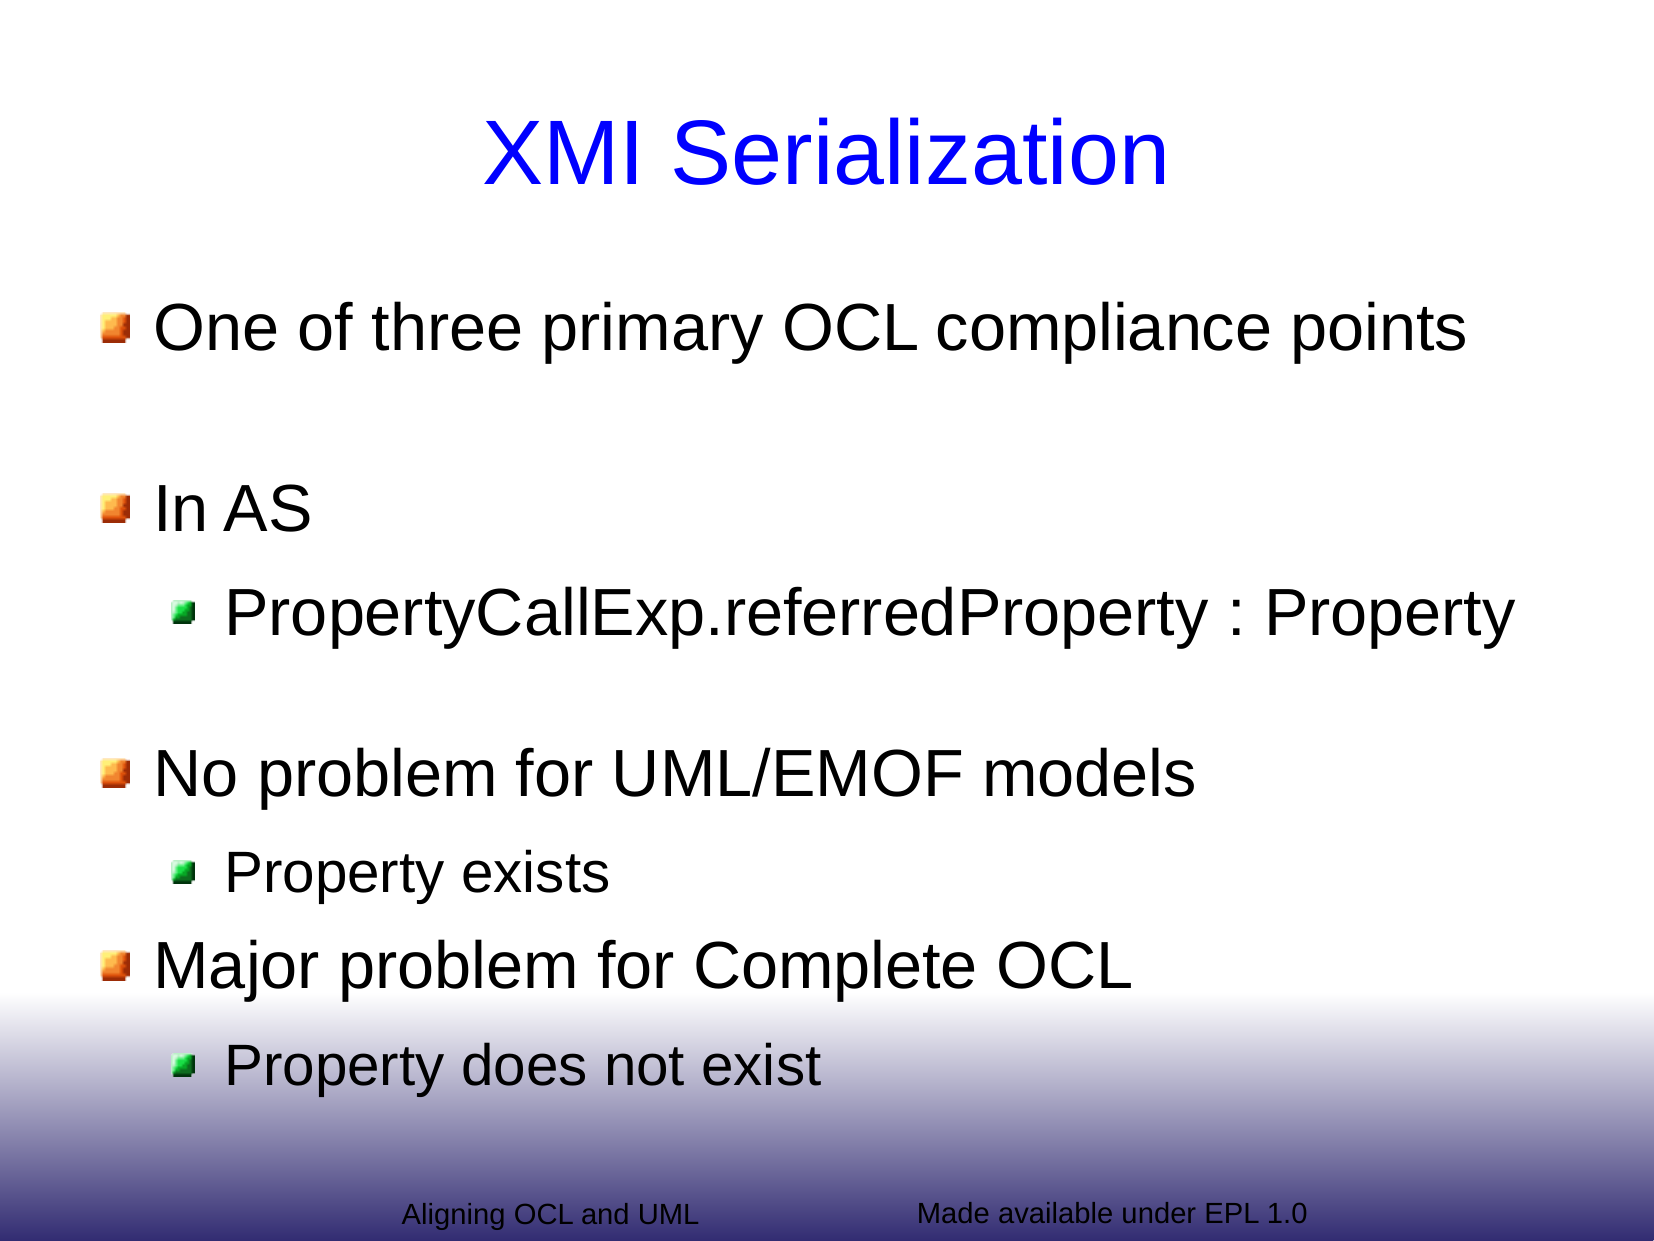

# XMI Serialization
One of three primary OCL compliance points
In AS
PropertyCallExp.referredProperty : Property
No problem for UML/EMOF models
Property exists
Major problem for Complete OCL
Property does not exist
Aligning OCL and UML